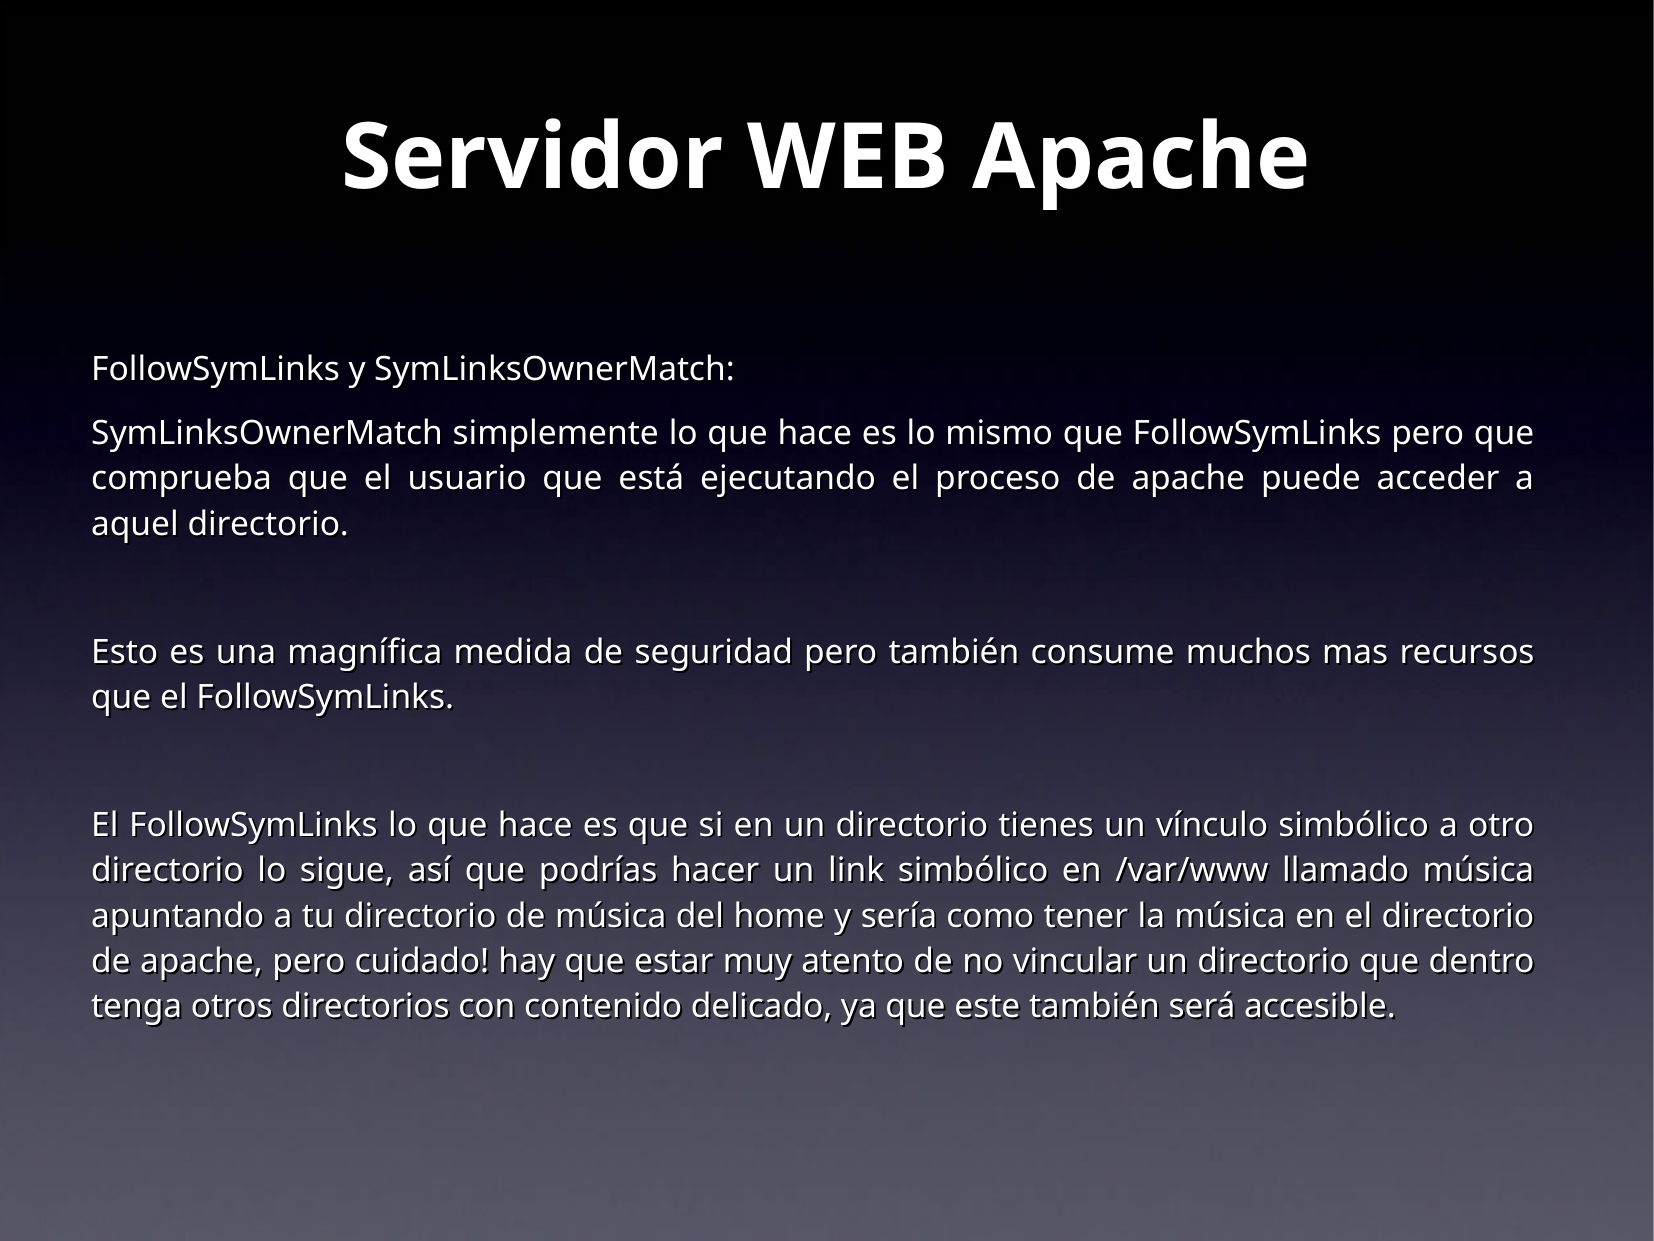

# Servidor WEB Apache
FollowSymLinks y SymLinksOwnerMatch:
SymLinksOwnerMatch simplemente lo que hace es lo mismo que FollowSymLinks pero que comprueba que el usuario que está ejecutando el proceso de apache puede acceder a aquel directorio.
Esto es una magnífica medida de seguridad pero también consume muchos mas recursos que el FollowSymLinks.
El FollowSymLinks lo que hace es que si en un directorio tienes un vínculo simbólico a otro directorio lo sigue, así que podrías hacer un link simbólico en /var/www llamado música apuntando a tu directorio de música del home y sería como tener la música en el directorio de apache, pero cuidado! hay que estar muy atento de no vincular un directorio que dentro tenga otros directorios con contenido delicado, ya que este también será accesible.